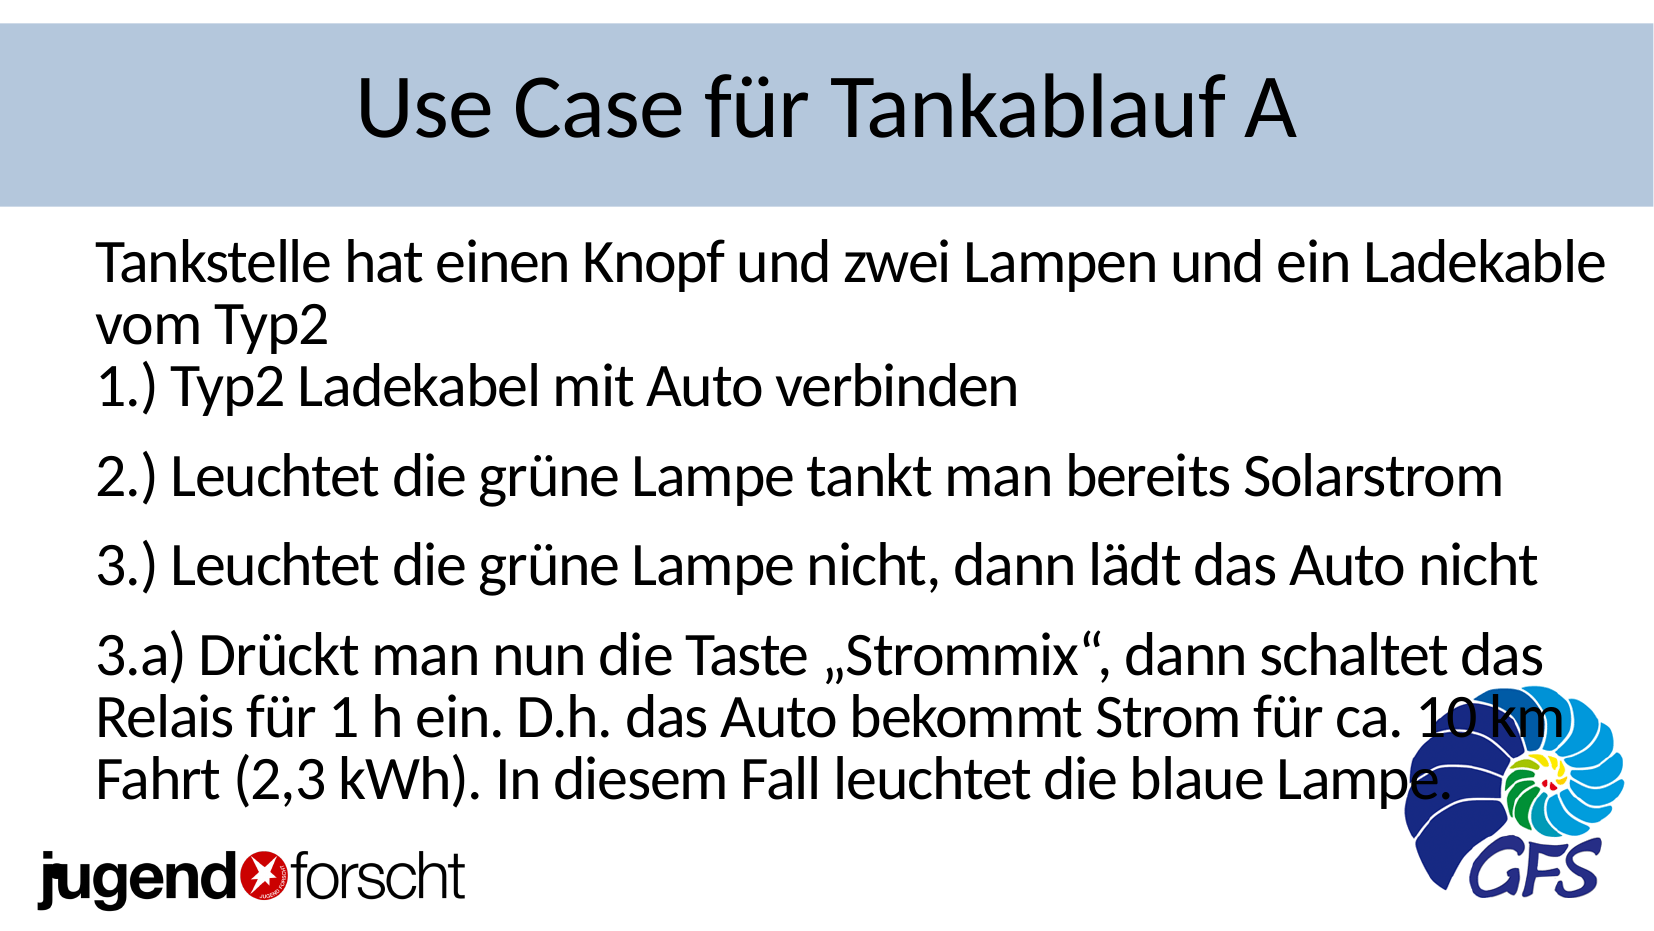

# Use Case für Tankablauf A
Tankstelle hat einen Knopf und zwei Lampen und ein Ladekable vom Typ2
1.) Typ2 Ladekabel mit Auto verbinden
2.) Leuchtet die grüne Lampe tankt man bereits Solarstrom
3.) Leuchtet die grüne Lampe nicht, dann lädt das Auto nicht
3.a) Drückt man nun die Taste „Strommix“, dann schaltet das Relais für 1 h ein. D.h. das Auto bekommt Strom für ca. 10 km Fahrt (2,3 kWh). In diesem Fall leuchtet die blaue Lampe.